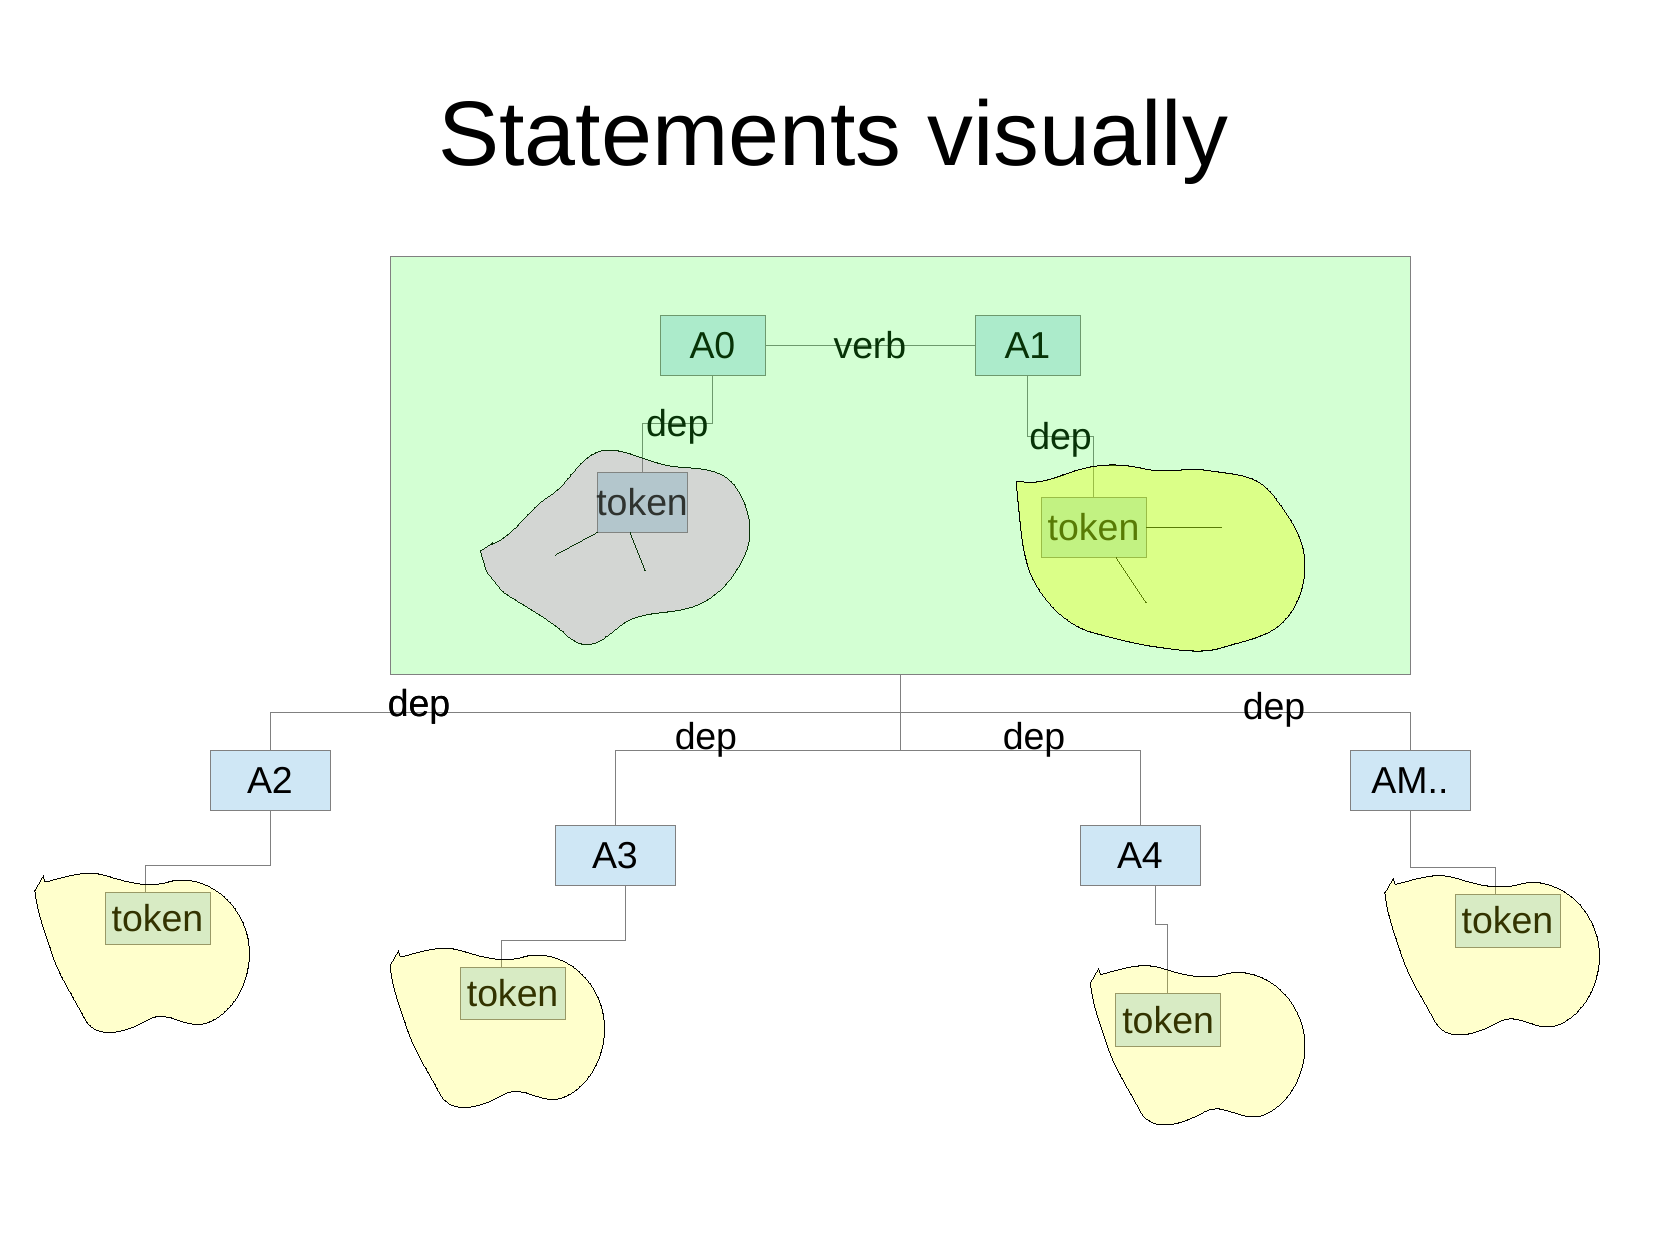

# Statements visually
A0
A1
token
token
dep
dep
dep
dep
dep
A2
AM..
A3
A4
token
token
token
token